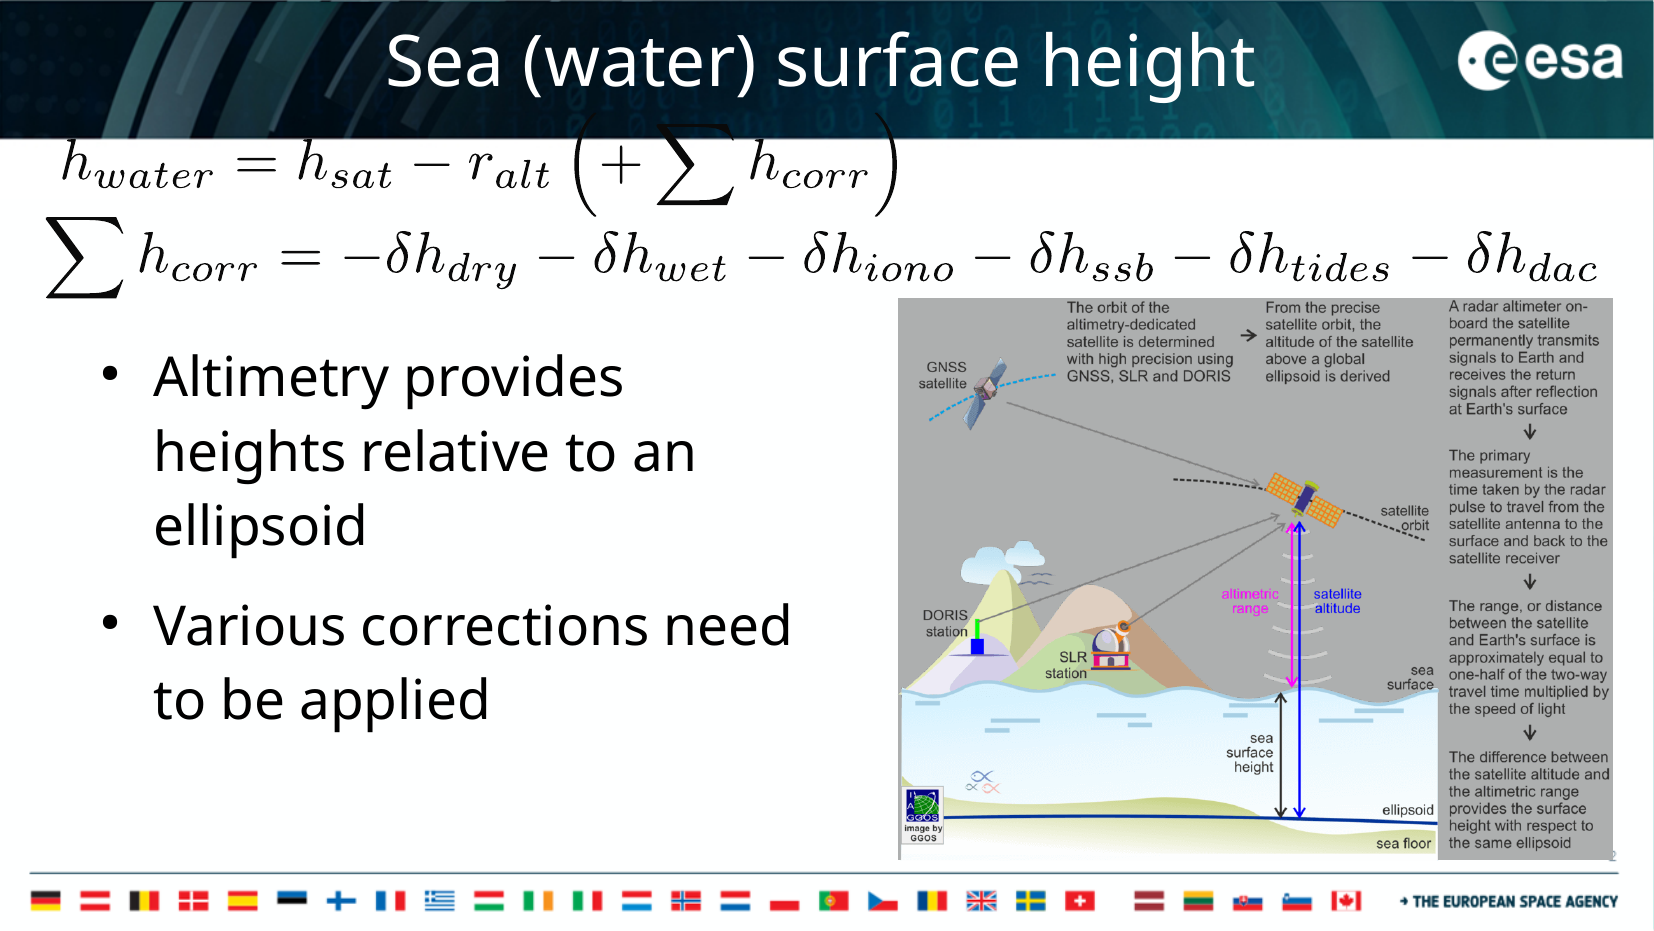

# Sea (water) surface height
Altimetry provides heights relative to an ellipsoid
Various corrections need to be applied